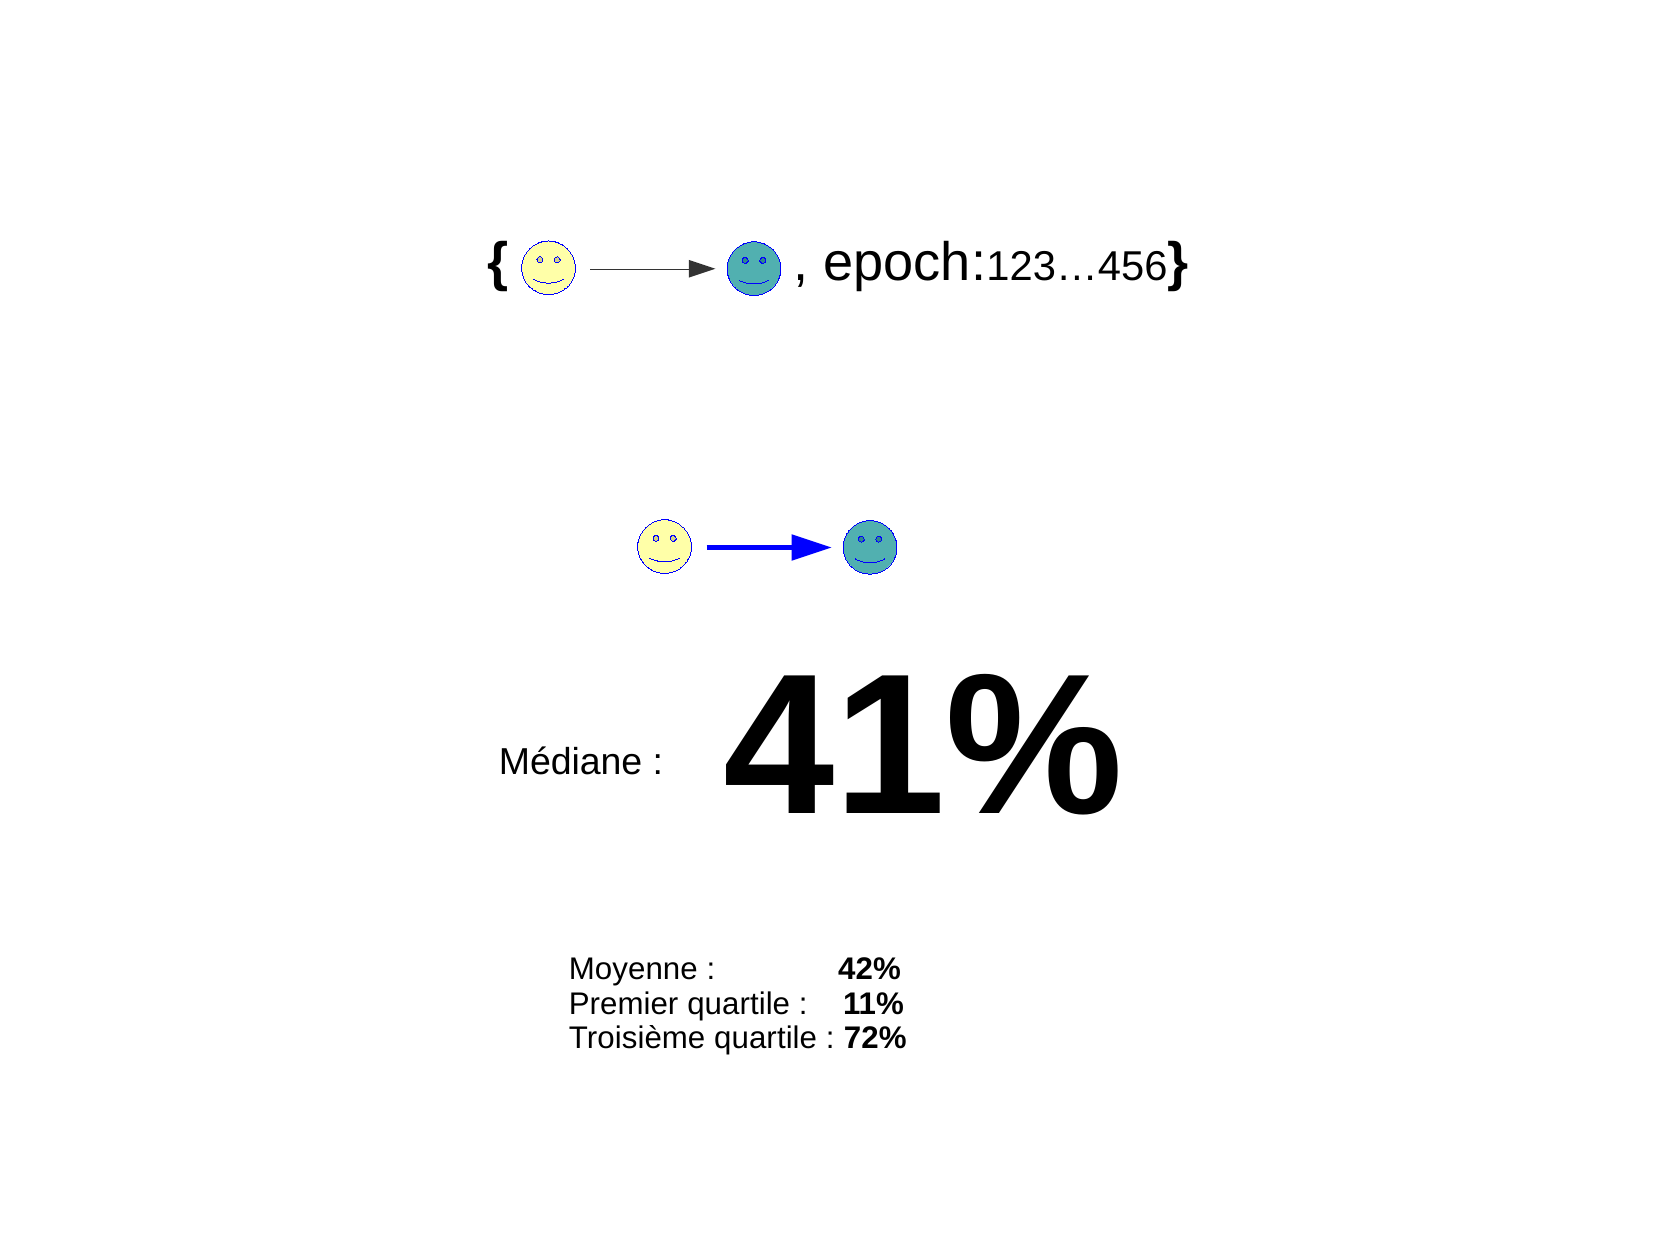

{ , epoch:123…456}
41%
Médiane :
Moyenne : 42%
Premier quartile : 11%
Troisième quartile : 72%